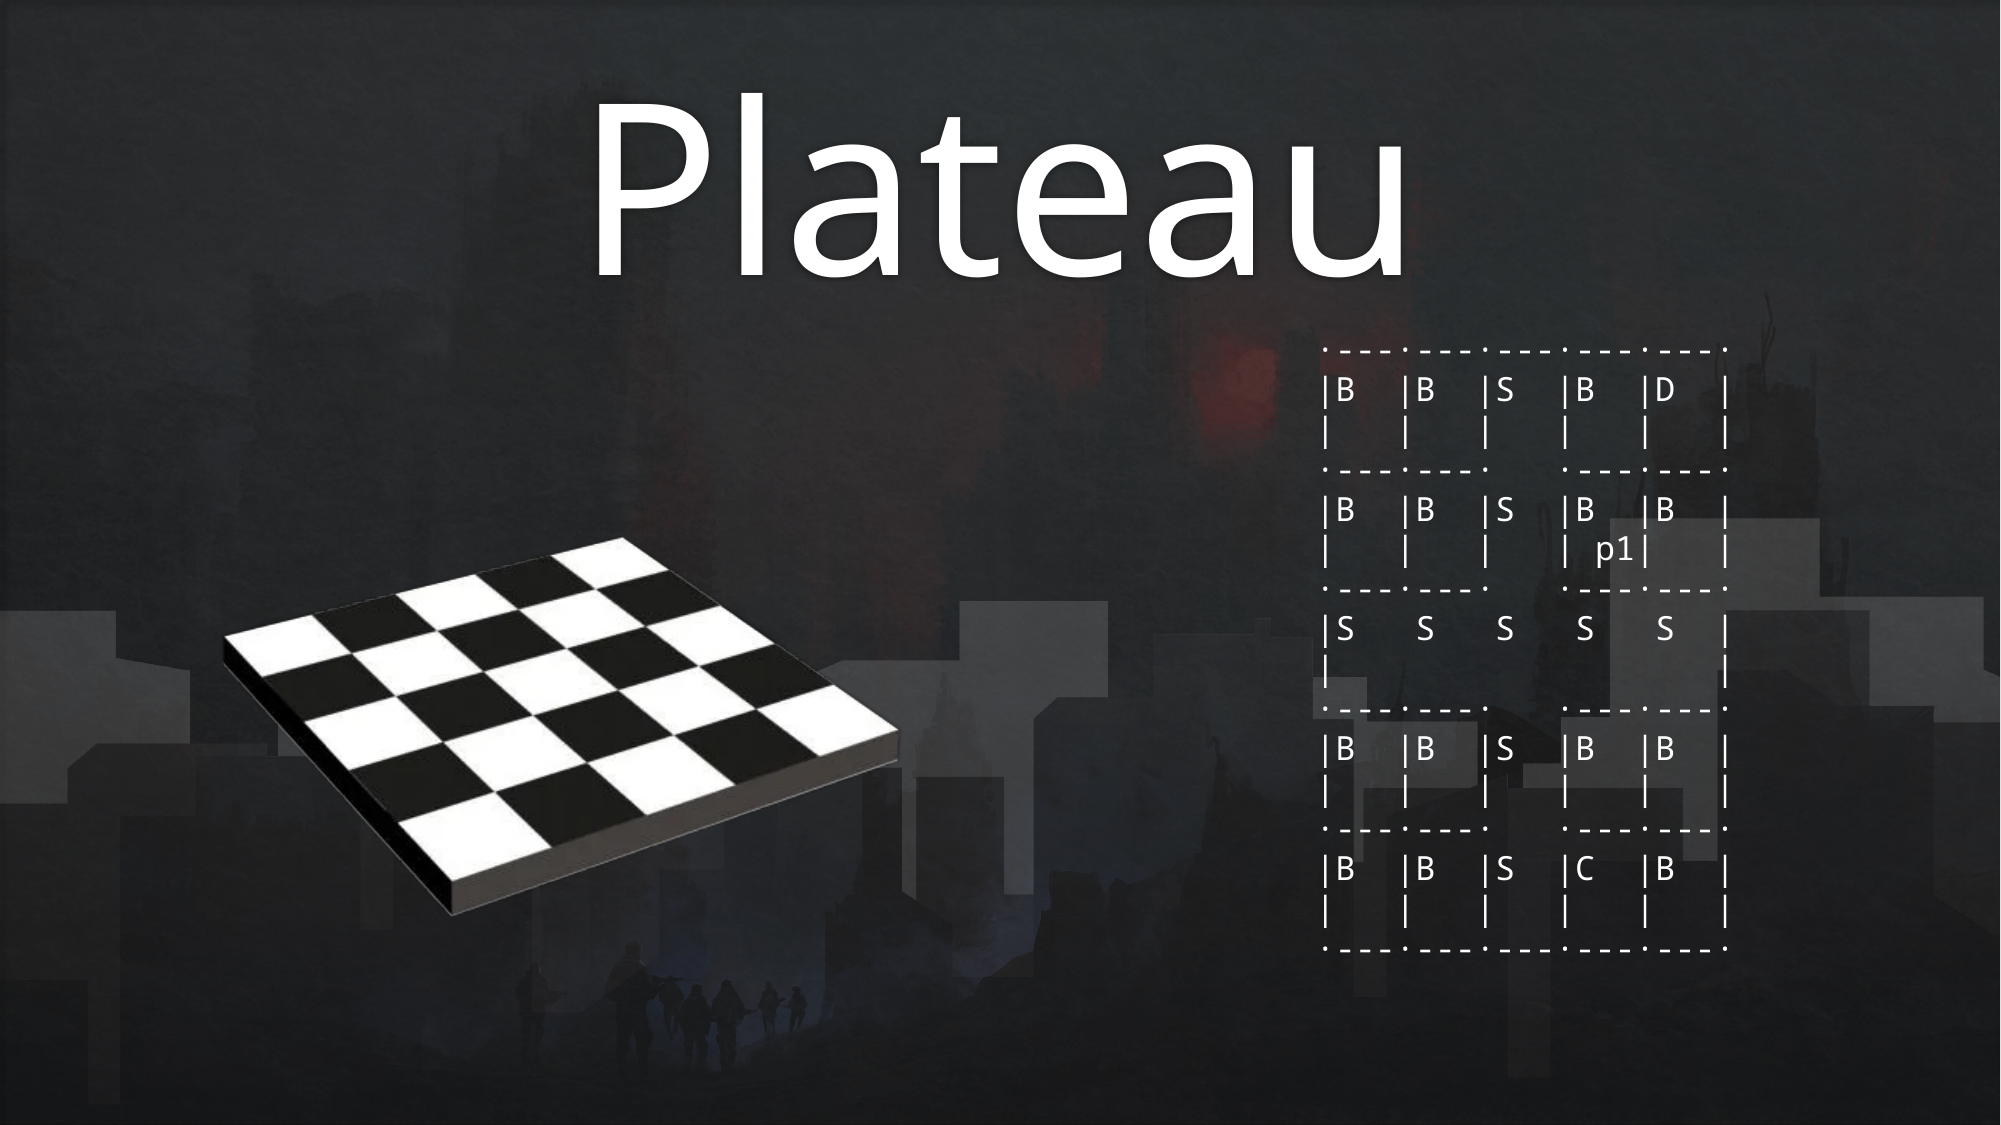

🏬
🏬
🏬
🏬
# Plateau
·---·---·---·---·---·
|B |B |S |B |D |
| | | | | |
·---·---· ·---·---·
|B |B |S |B |B |
| | | | p1| |
·---·---· ·---·---·
|S S S S S |
| |
·---·---· ·---·---·
|B |B |S |B |B |
| | | | | |
·---·---· ·---·---·
|B |B |S |C |B |
| | | | | |
·---·---·---·---·---·